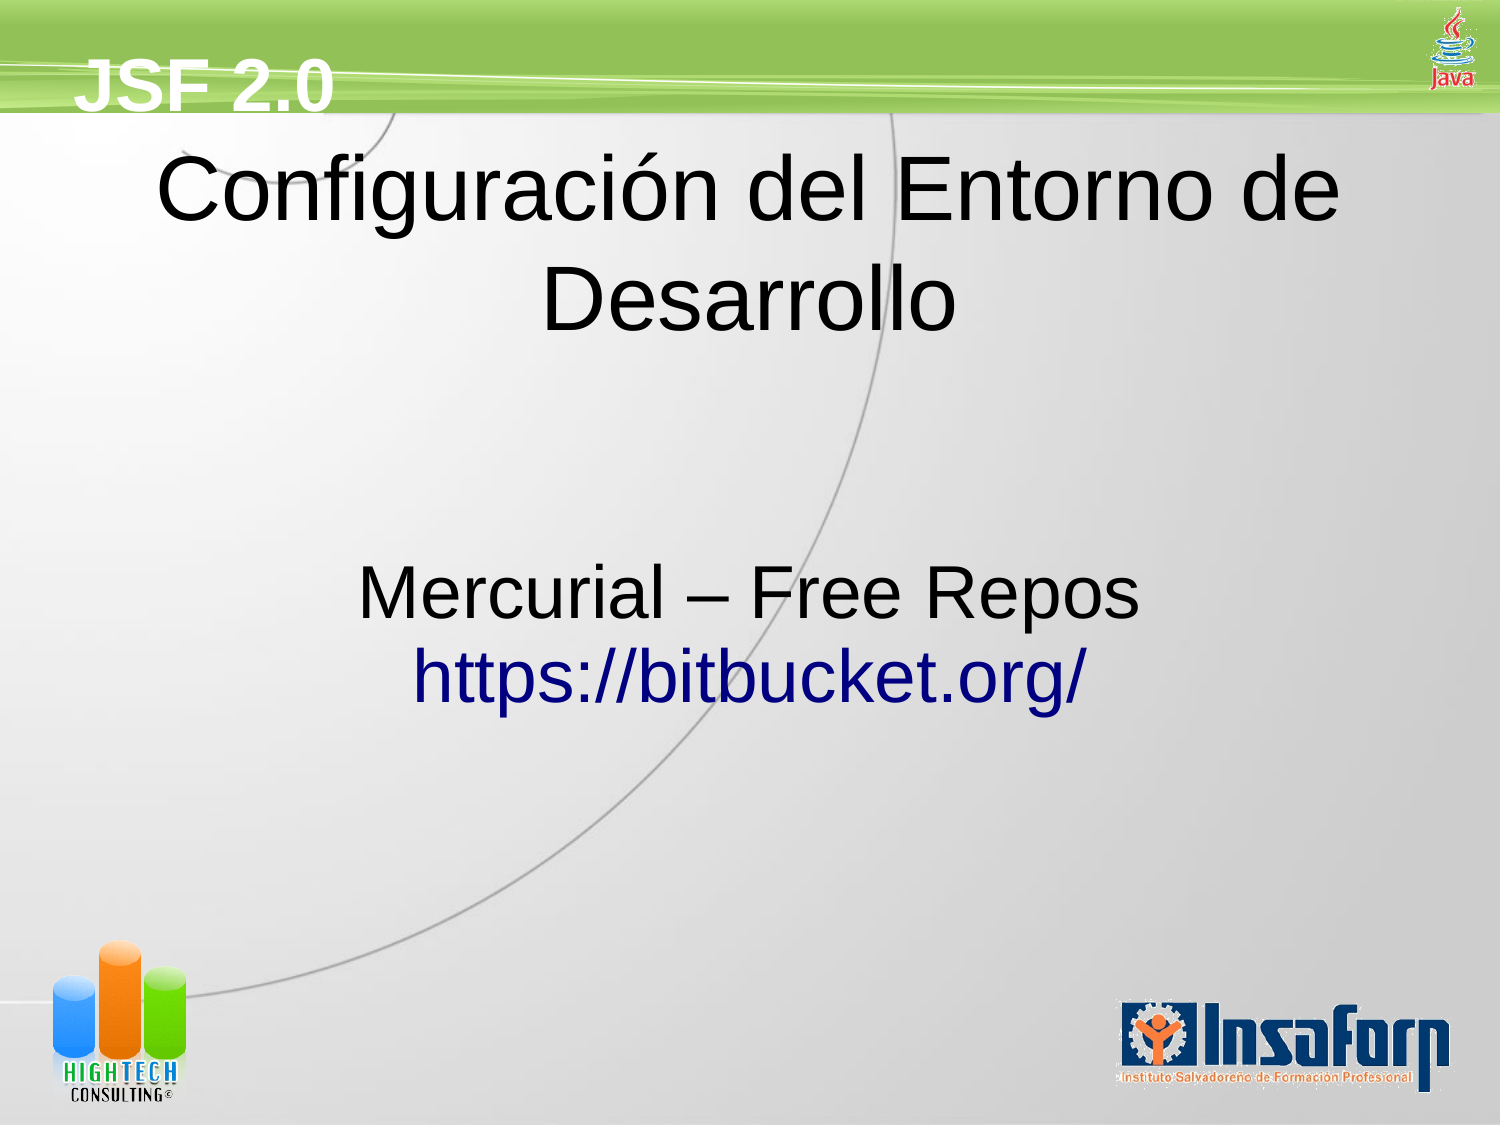

JSF 2.0
Configuración del Entorno de Desarrollo
# Mercurial – Free Repos
https://bitbucket.org/